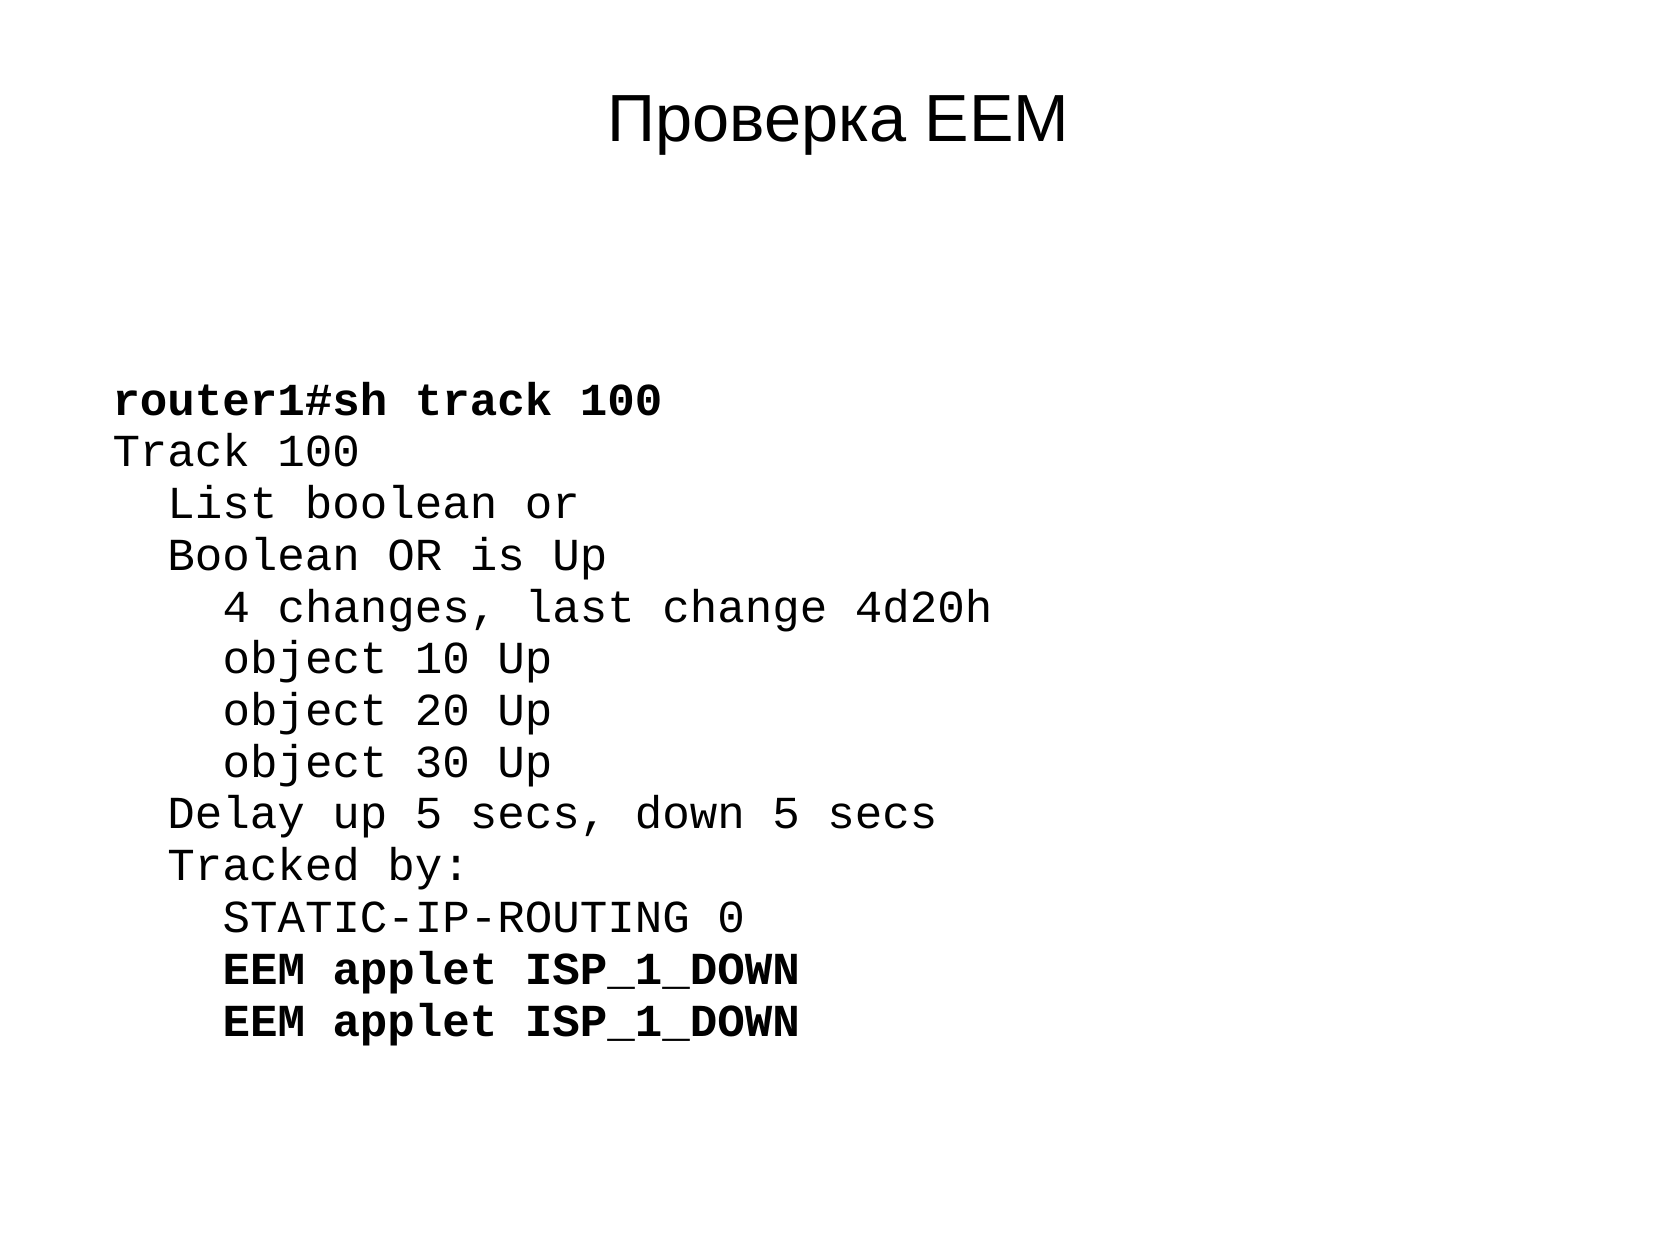

# Проверка EEM
router1#sh track 100
Track 100
 List boolean or
 Boolean OR is Up
 4 changes, last change 4d20h
 object 10 Up
 object 20 Up
 object 30 Up
 Delay up 5 secs, down 5 secs
 Tracked by:
 STATIC-IP-ROUTING 0
 EEM applet ISP_1_DOWN
 EEM applet ISP_1_DOWN